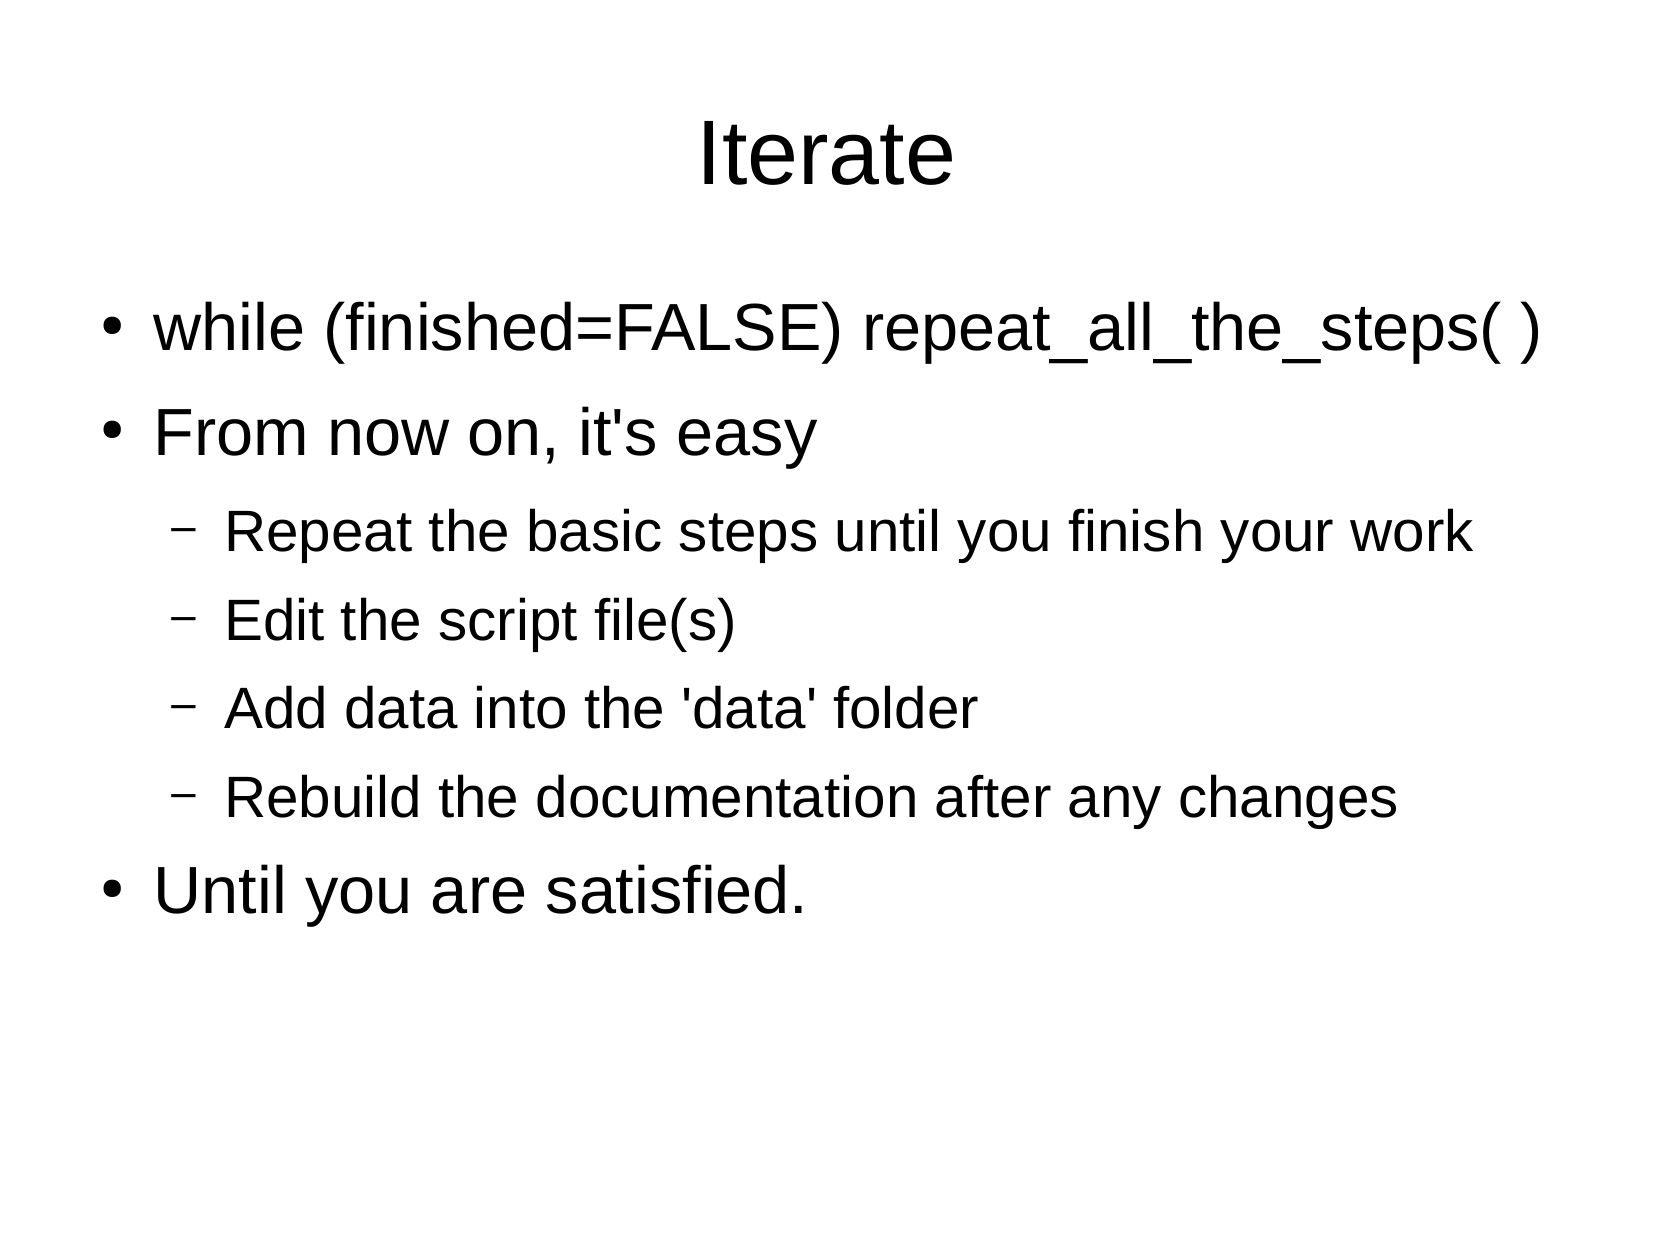

# Iterate
while (finished=FALSE) repeat_all_the_steps( )
From now on, it's easy
Repeat the basic steps until you finish your work
Edit the script file(s)
Add data into the 'data' folder
Rebuild the documentation after any changes
Until you are satisfied.